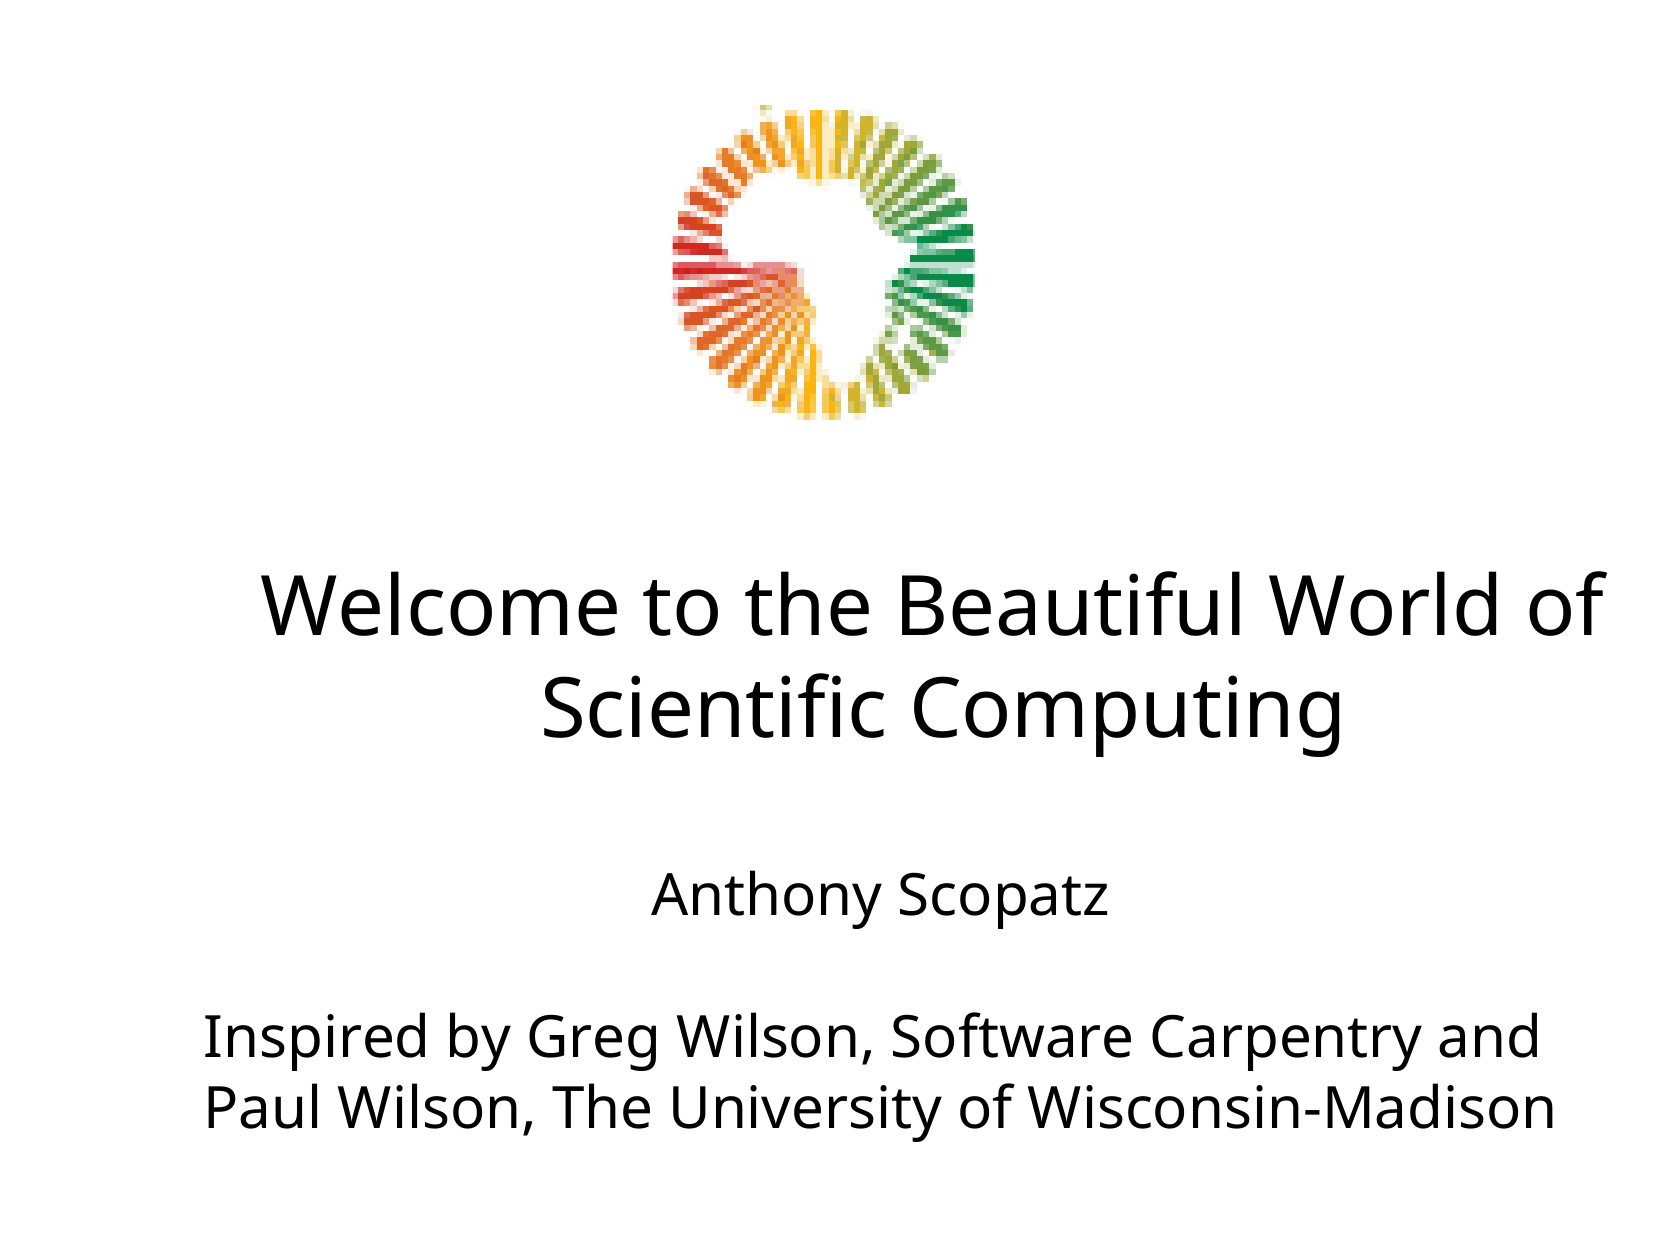

Welcome to the Beautiful World of
Scientific Computing
Anthony Scopatz
Inspired by Greg Wilson, Software Carpentry and
Paul Wilson, The University of Wisconsin-Madison